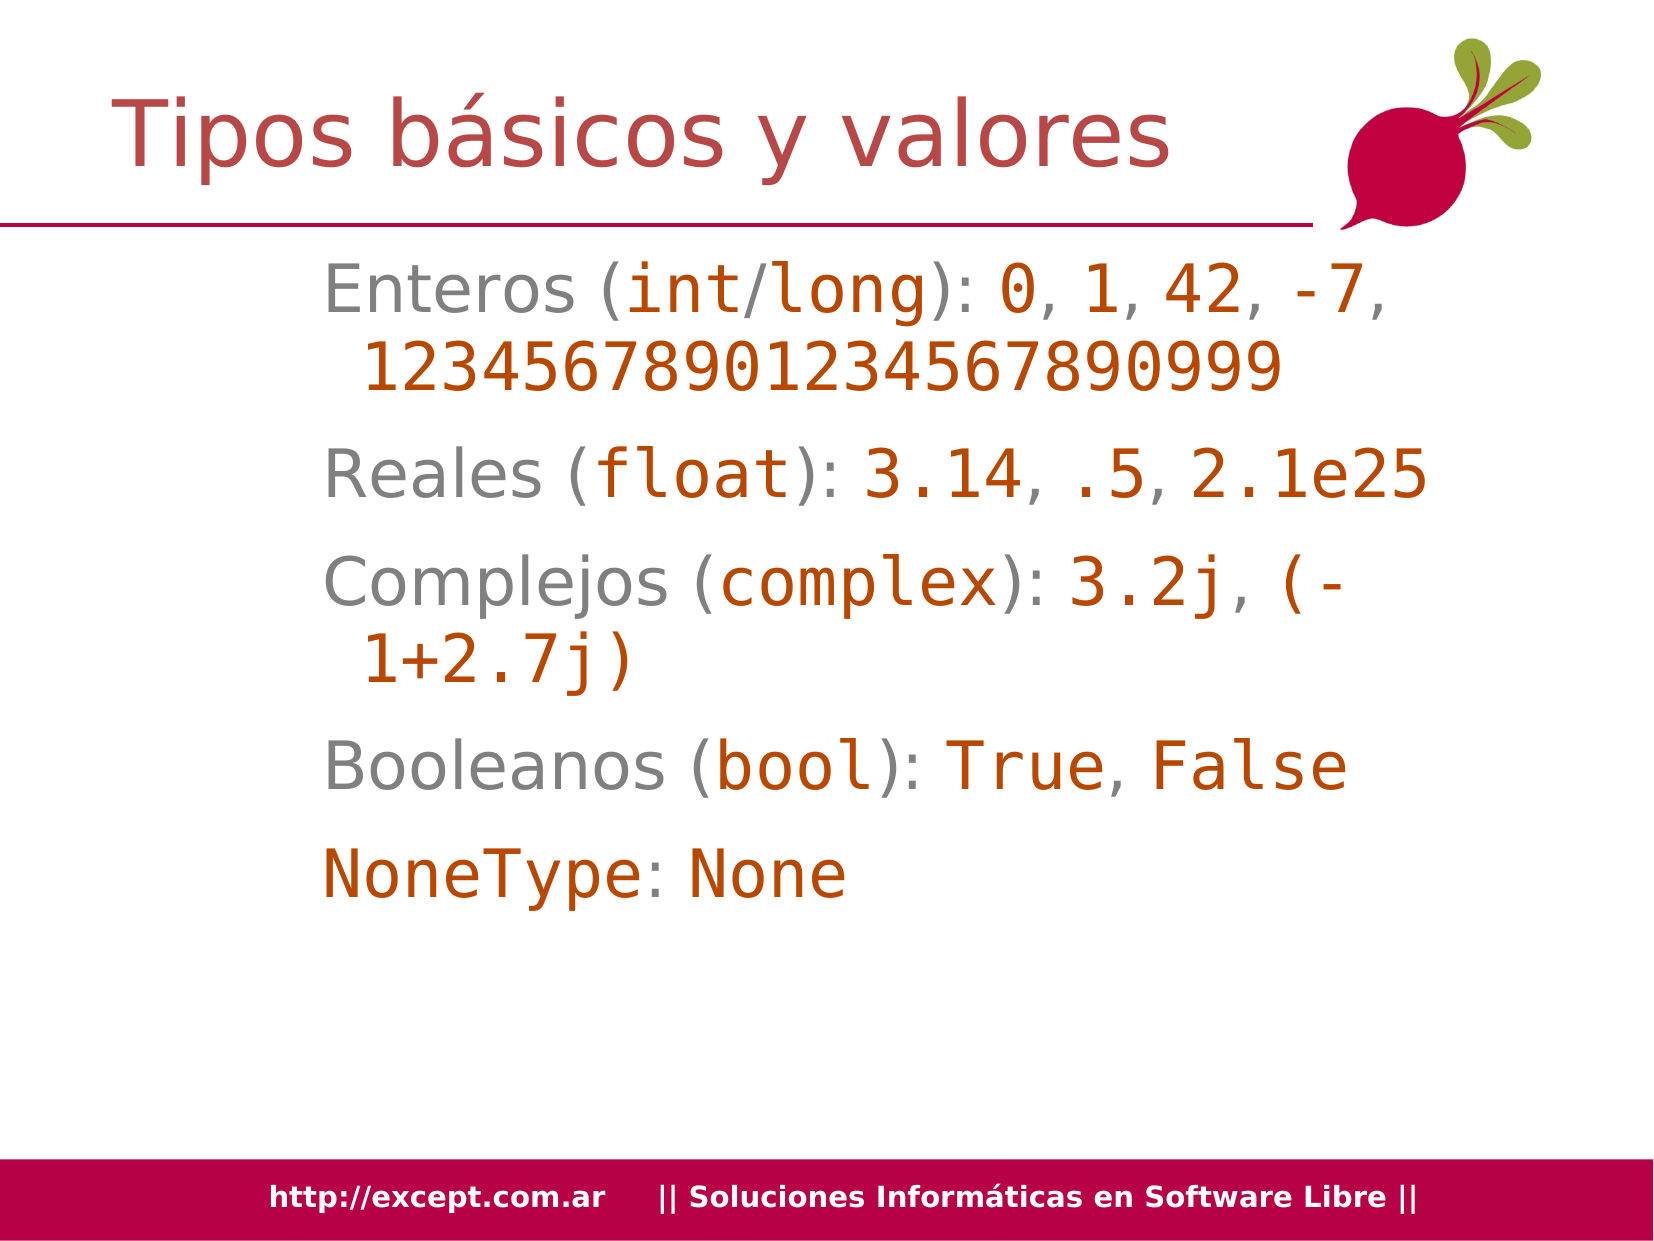

# Tipos básicos y valores
Enteros (int/long): 0, 1, 42, -7, 12345678901234567890999
Reales (float): 3.14, .5, 2.1e25
Complejos (complex): 3.2j, (-1+2.7j)
Booleanos (bool): True, False
NoneType: None